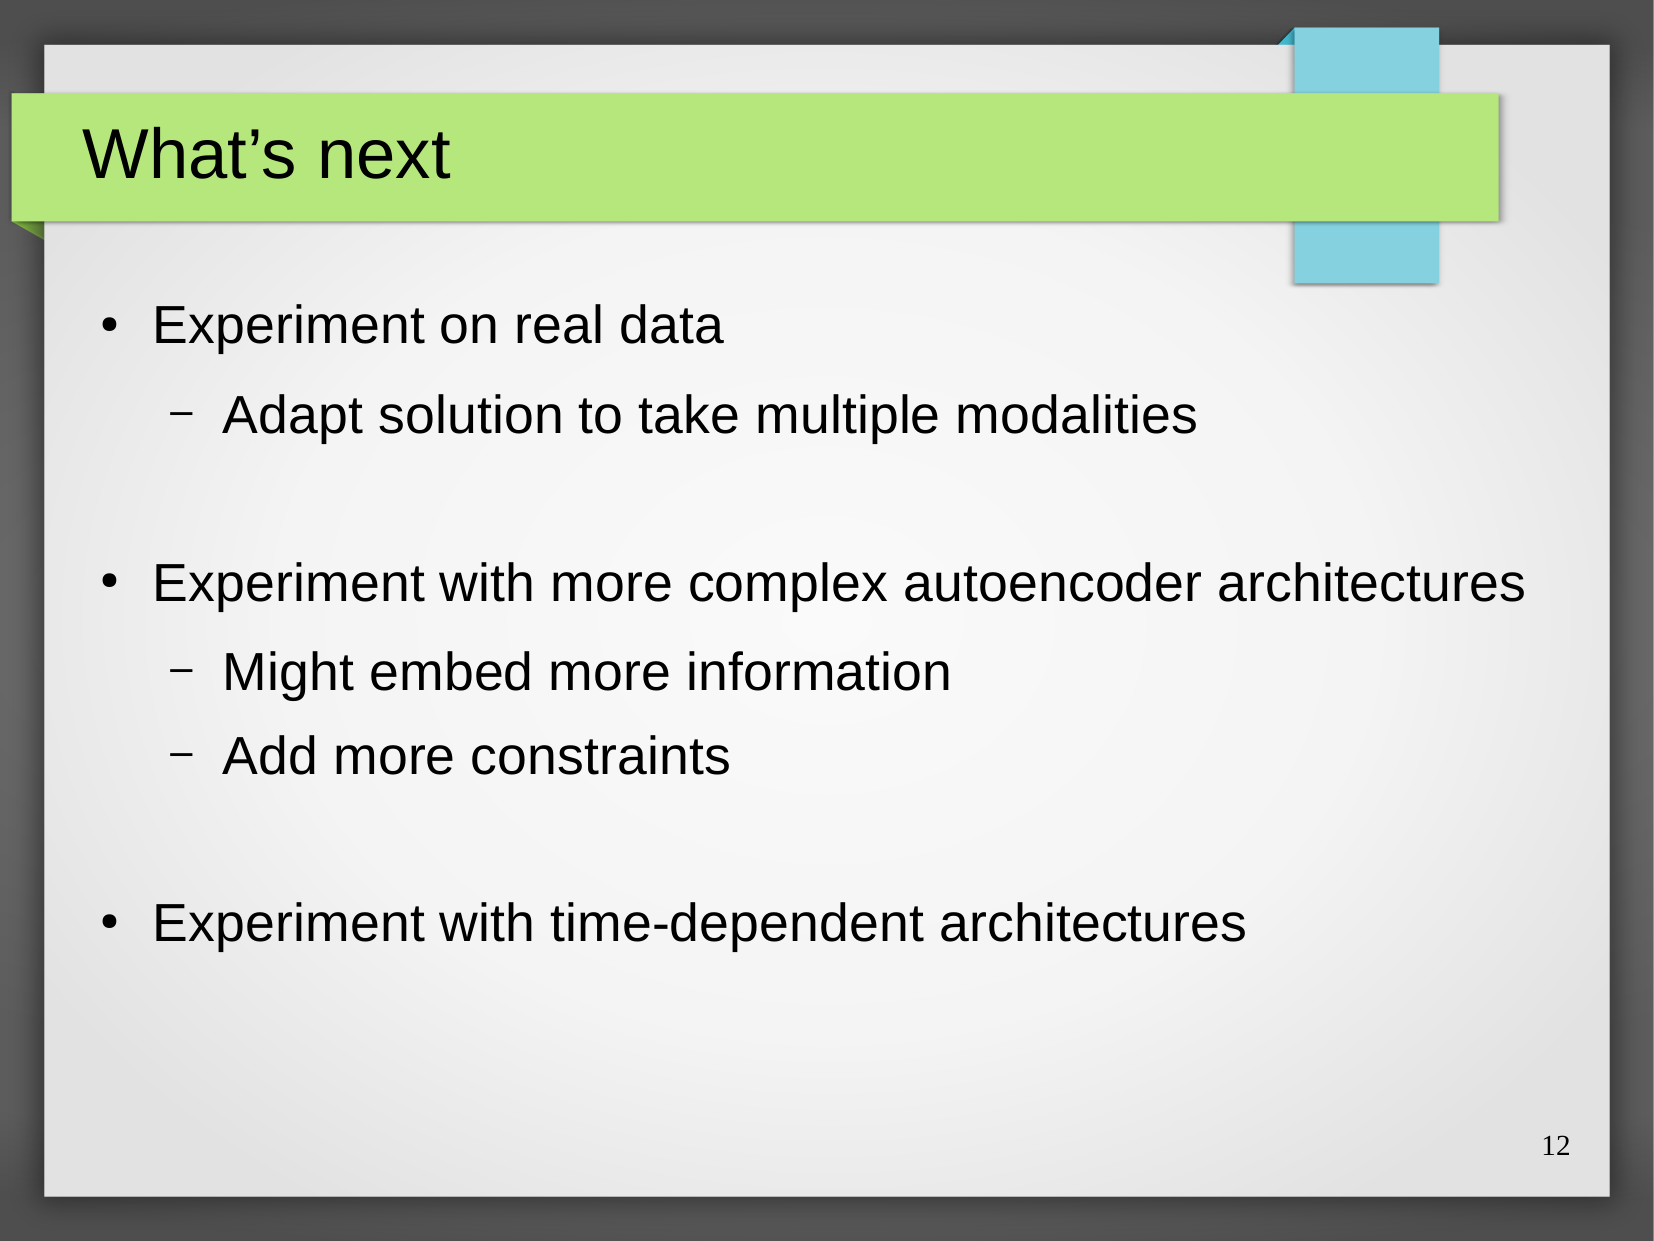

# What’s next
Experiment on real data
Adapt solution to take multiple modalities
Experiment with more complex autoencoder architectures
Might embed more information
Add more constraints
Experiment with time-dependent architectures
12